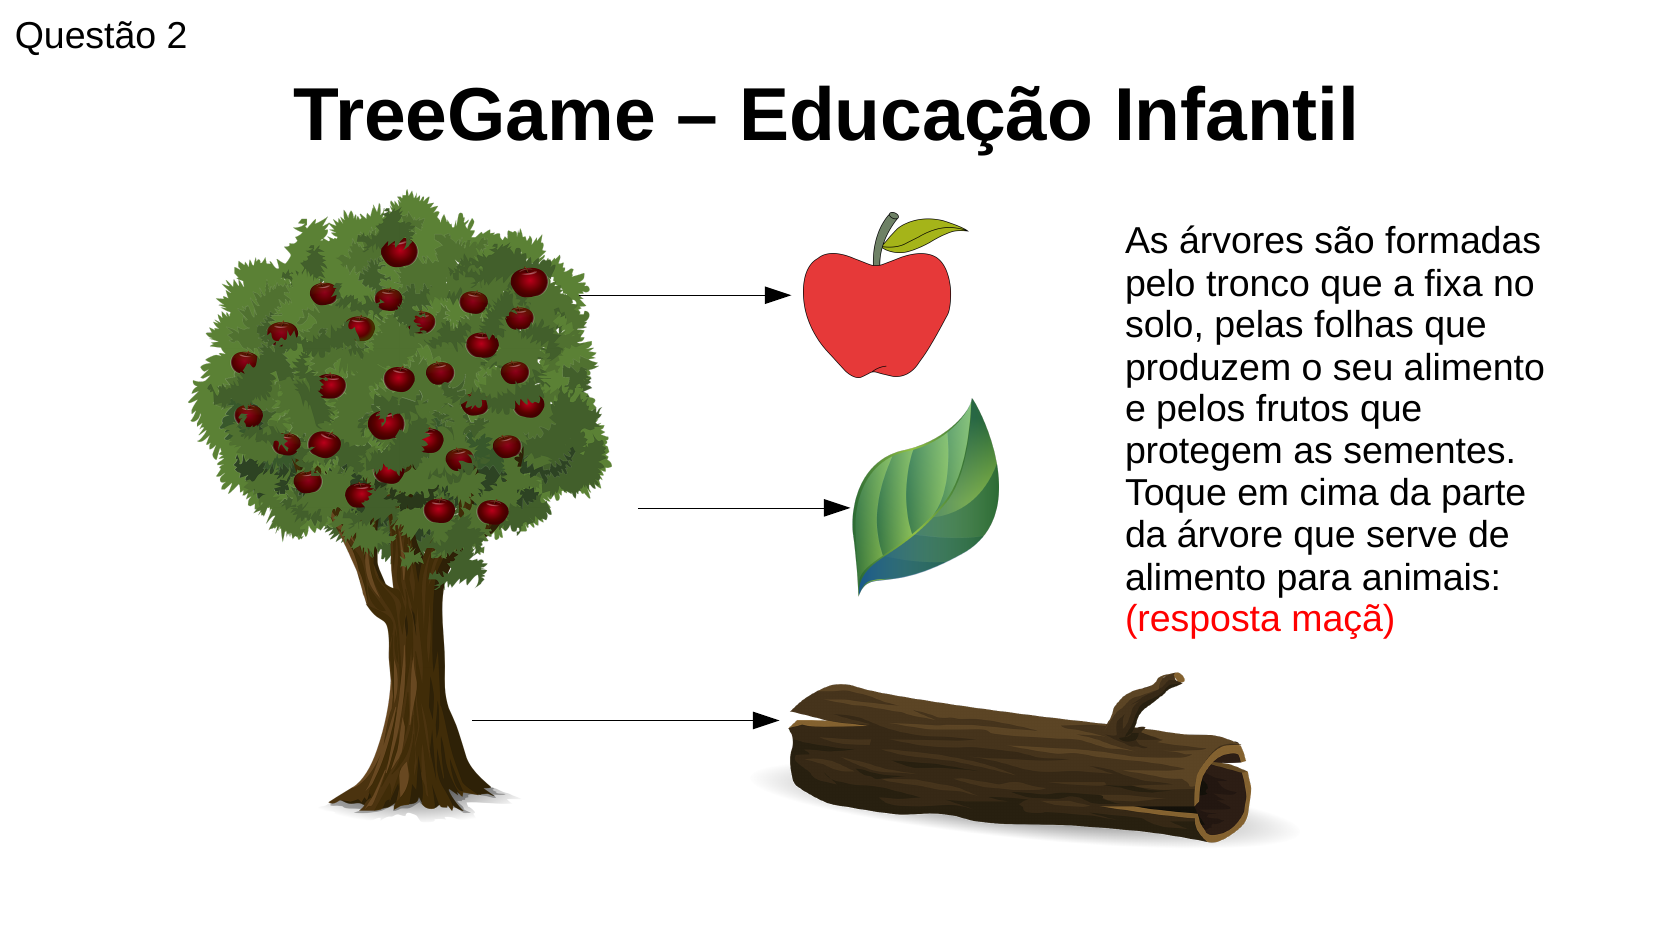

Questão 2
# TreeGame – Educação Infantil
As árvores são formadas pelo tronco que a fixa no solo, pelas folhas que produzem o seu alimento e pelos frutos que protegem as sementes. Toque em cima da parte da árvore que serve de alimento para animais:
(resposta maçã)